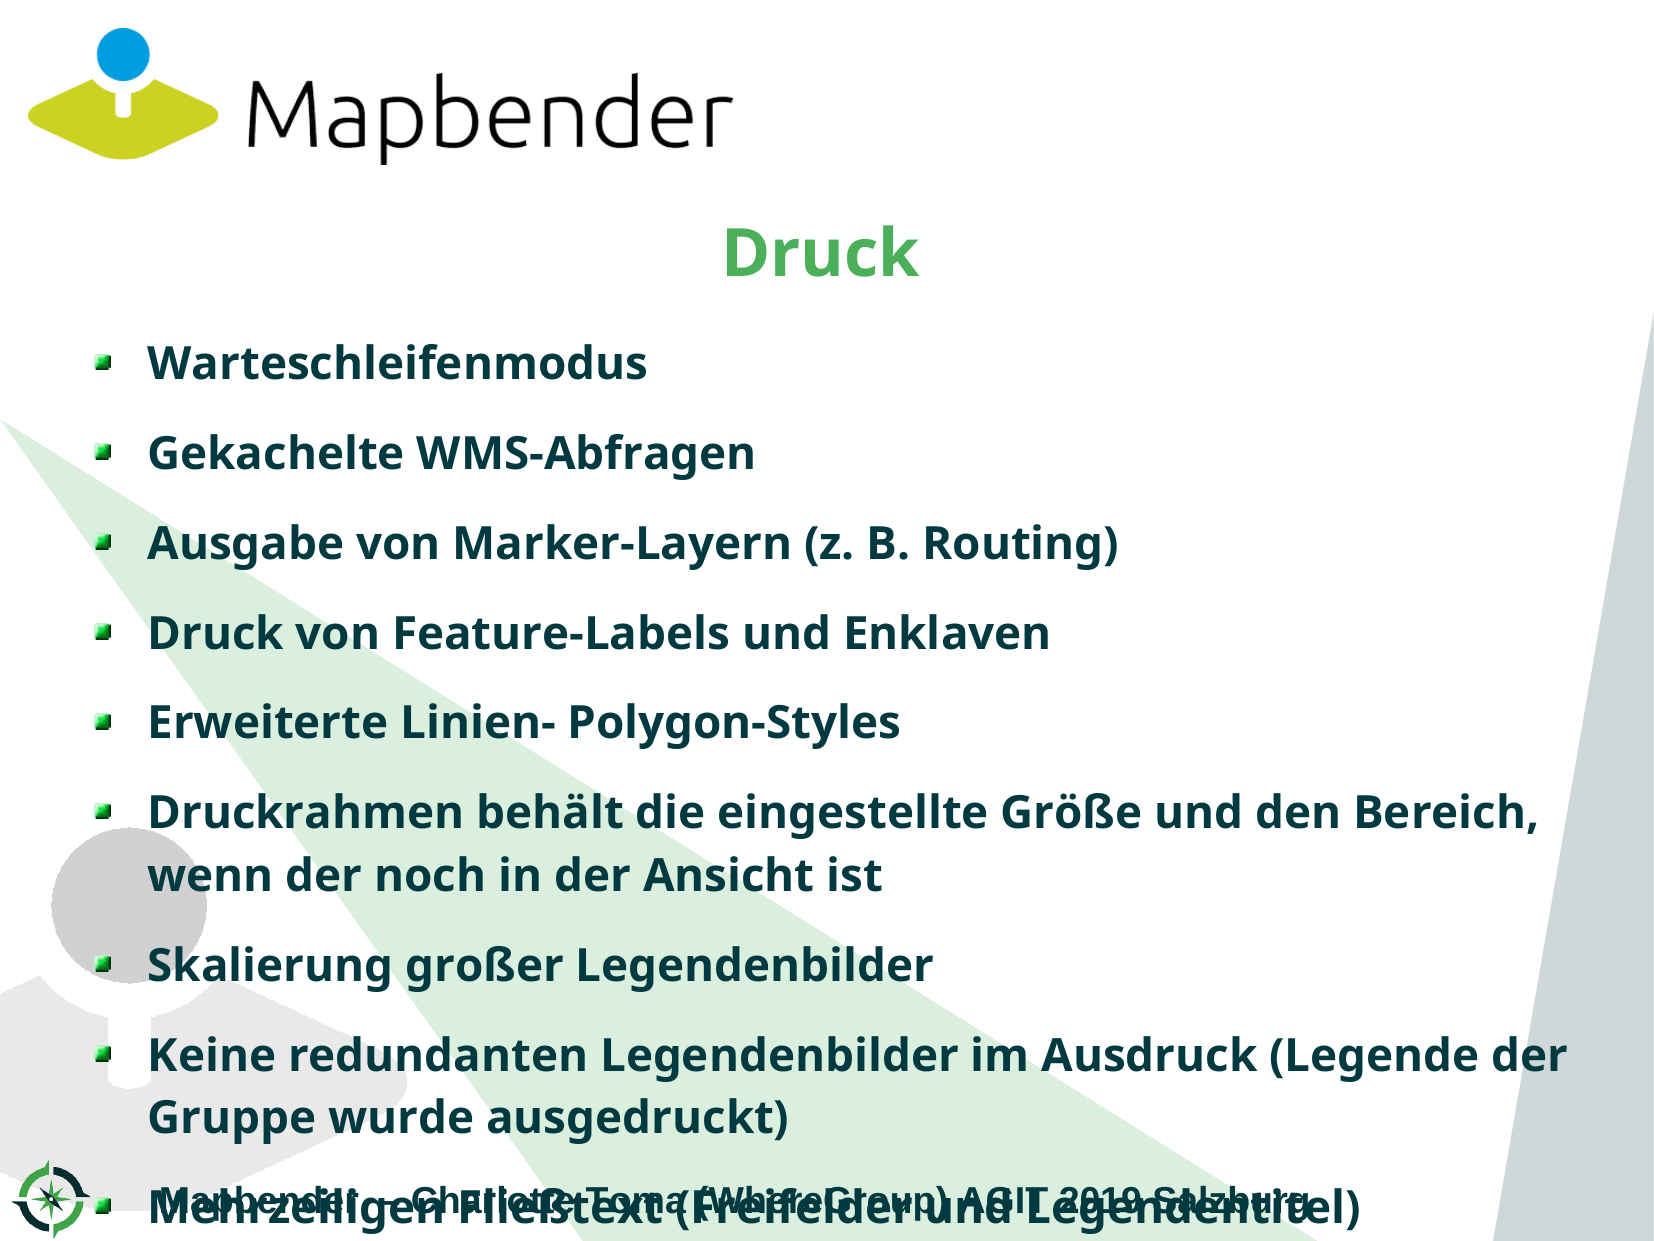

# Druck
Warteschleifenmodus
Gekachelte WMS-Abfragen
Ausgabe von Marker-Layern (z. B. Routing)
Druck von Feature-Labels und Enklaven
Erweiterte Linien- Polygon-Styles
Druckrahmen behält die eingestellte Größe und den Bereich, wenn der noch in der Ansicht ist
Skalierung großer Legendenbilder
Keine redundanten Legendenbilder im Ausdruck (Legende der Gruppe wurde ausgedruckt)
Mehrzeiligen Fließtext (Freifelder und Legendentitel)